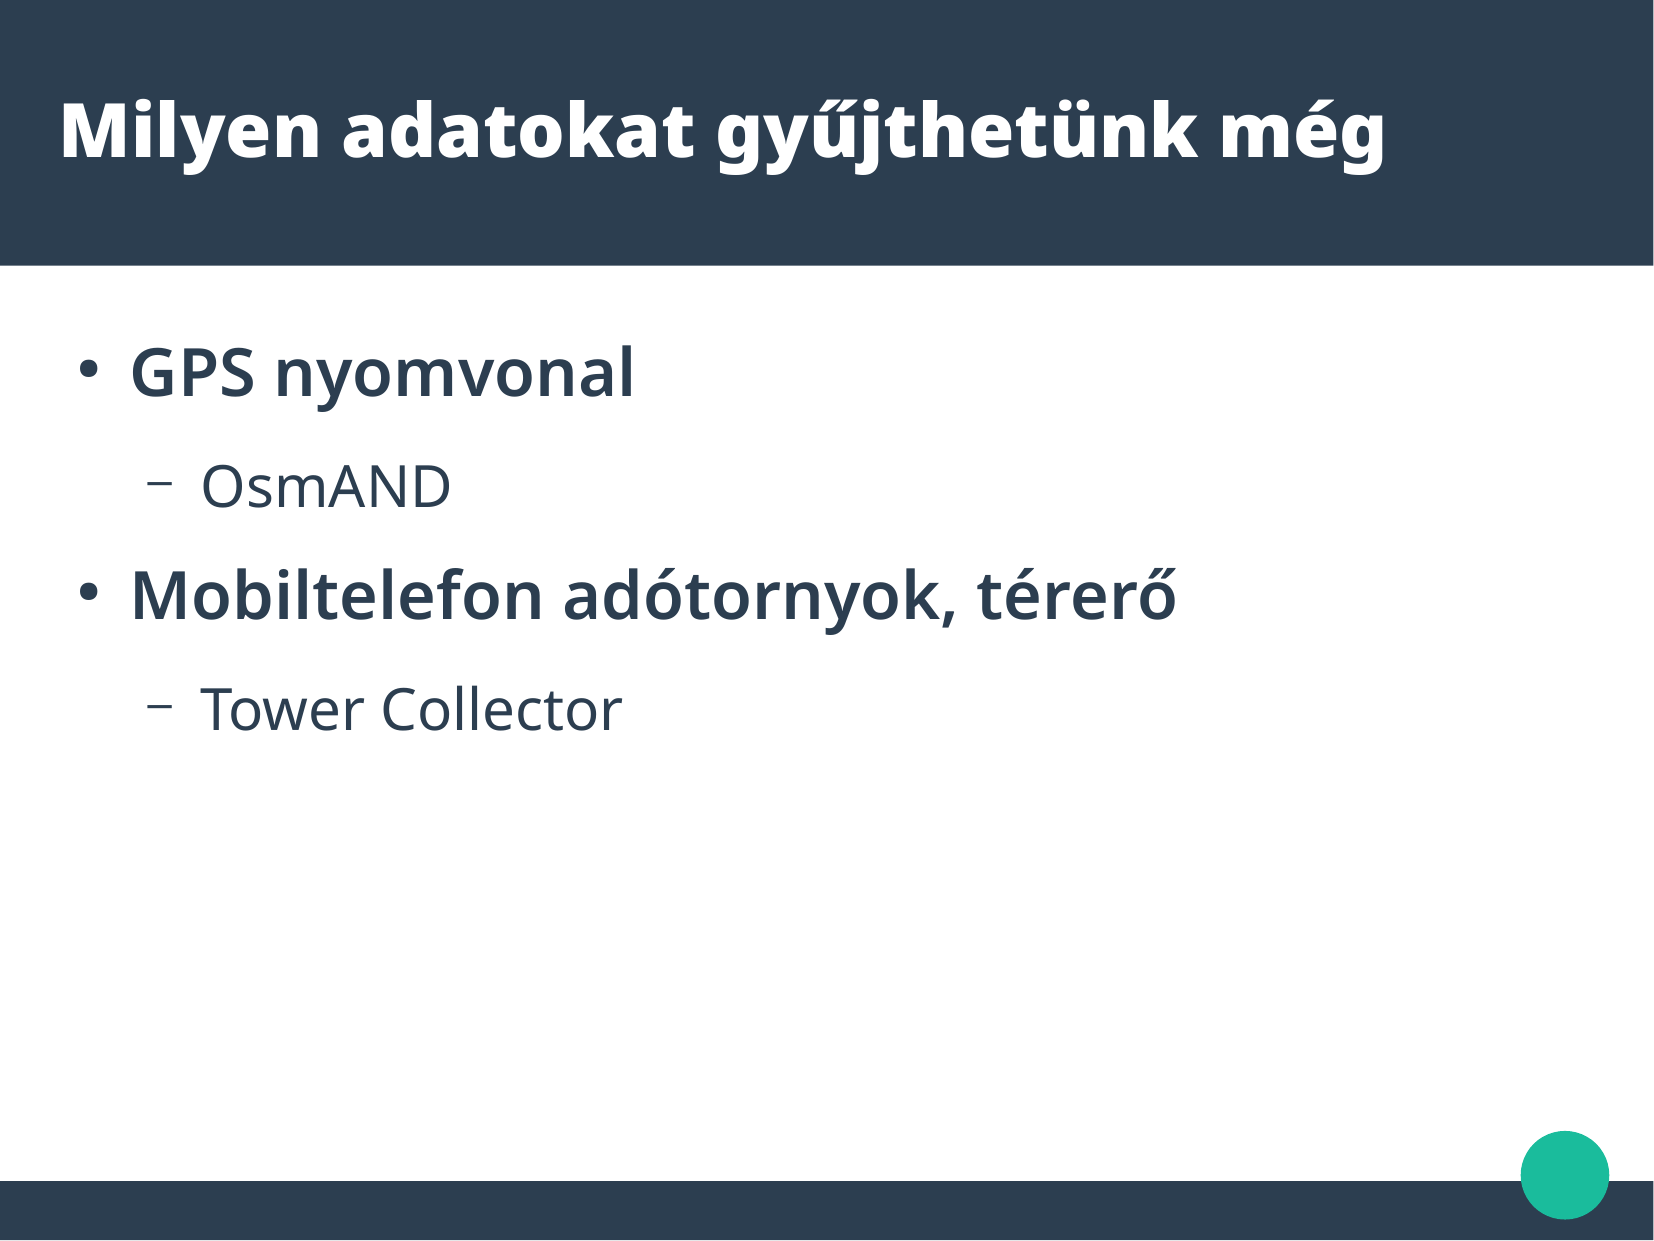

# Milyen adatokat gyűjthetünk még
GPS nyomvonal
OsmAND
Mobiltelefon adótornyok, térerő
Tower Collector